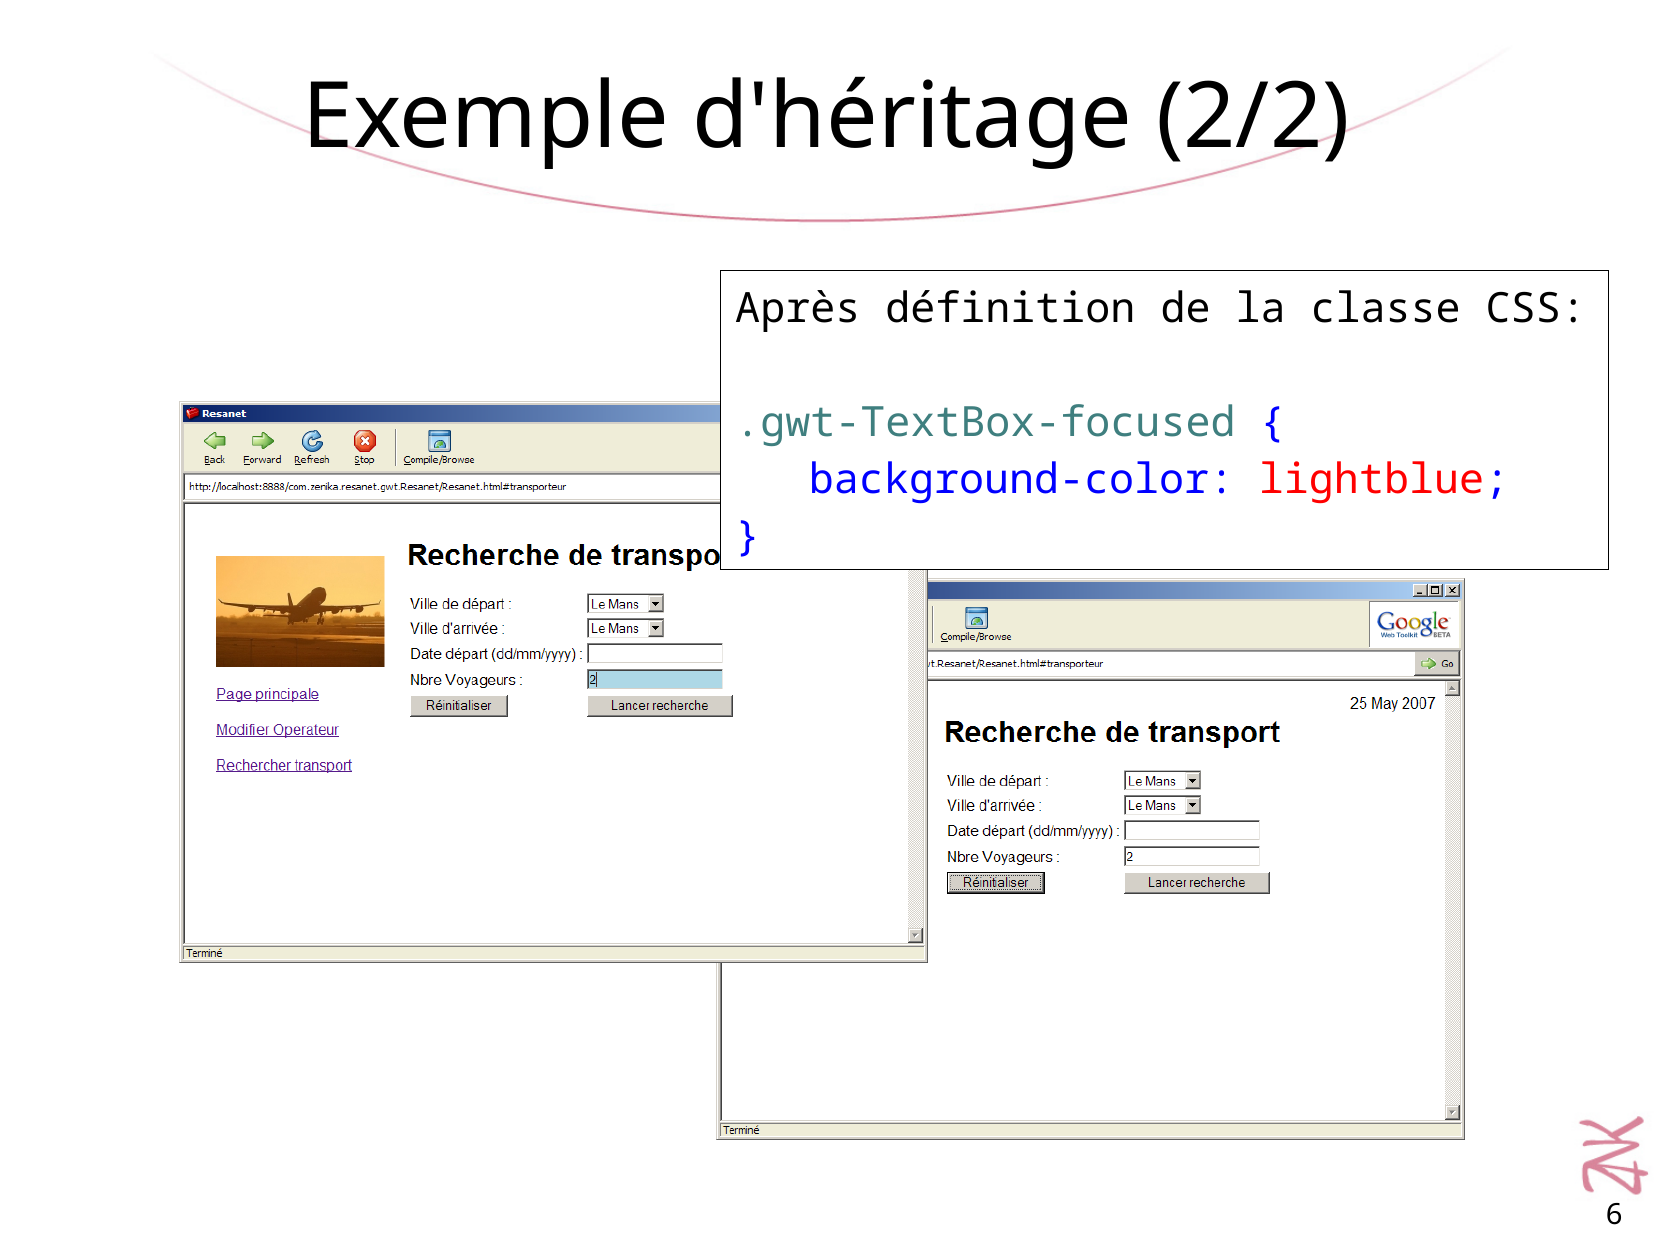

# Exemple d'héritage (2/2)
Après définition de la classe CSS:
.gwt-TextBox-focused {
	background-color: lightblue;
}
6